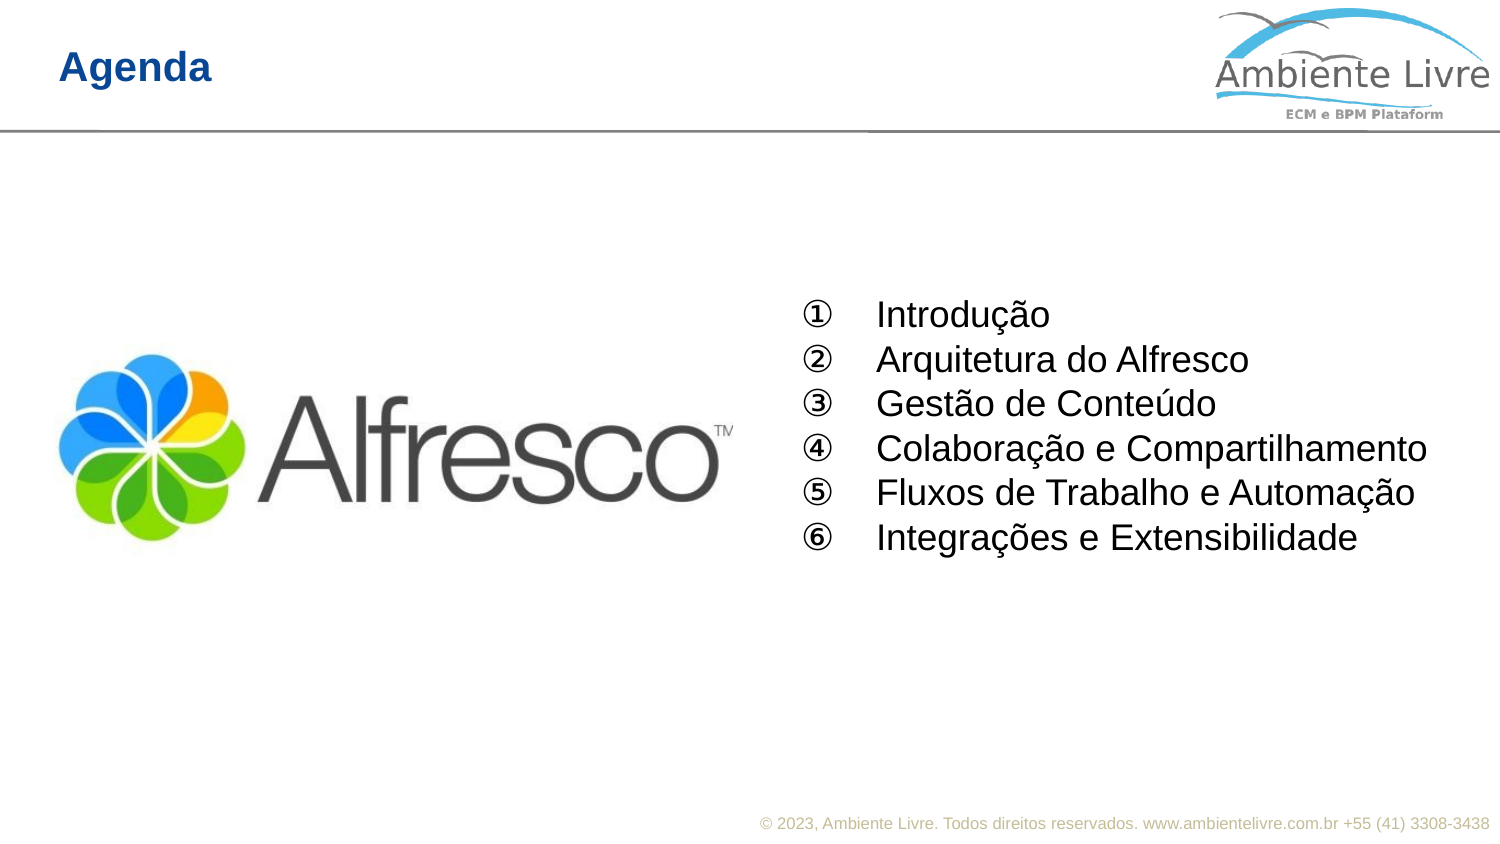

# Agenda
Introdução
Arquitetura do Alfresco
Gestão de Conteúdo
Colaboração e Compartilhamento
Fluxos de Trabalho e Automação
Integrações e Extensibilidade